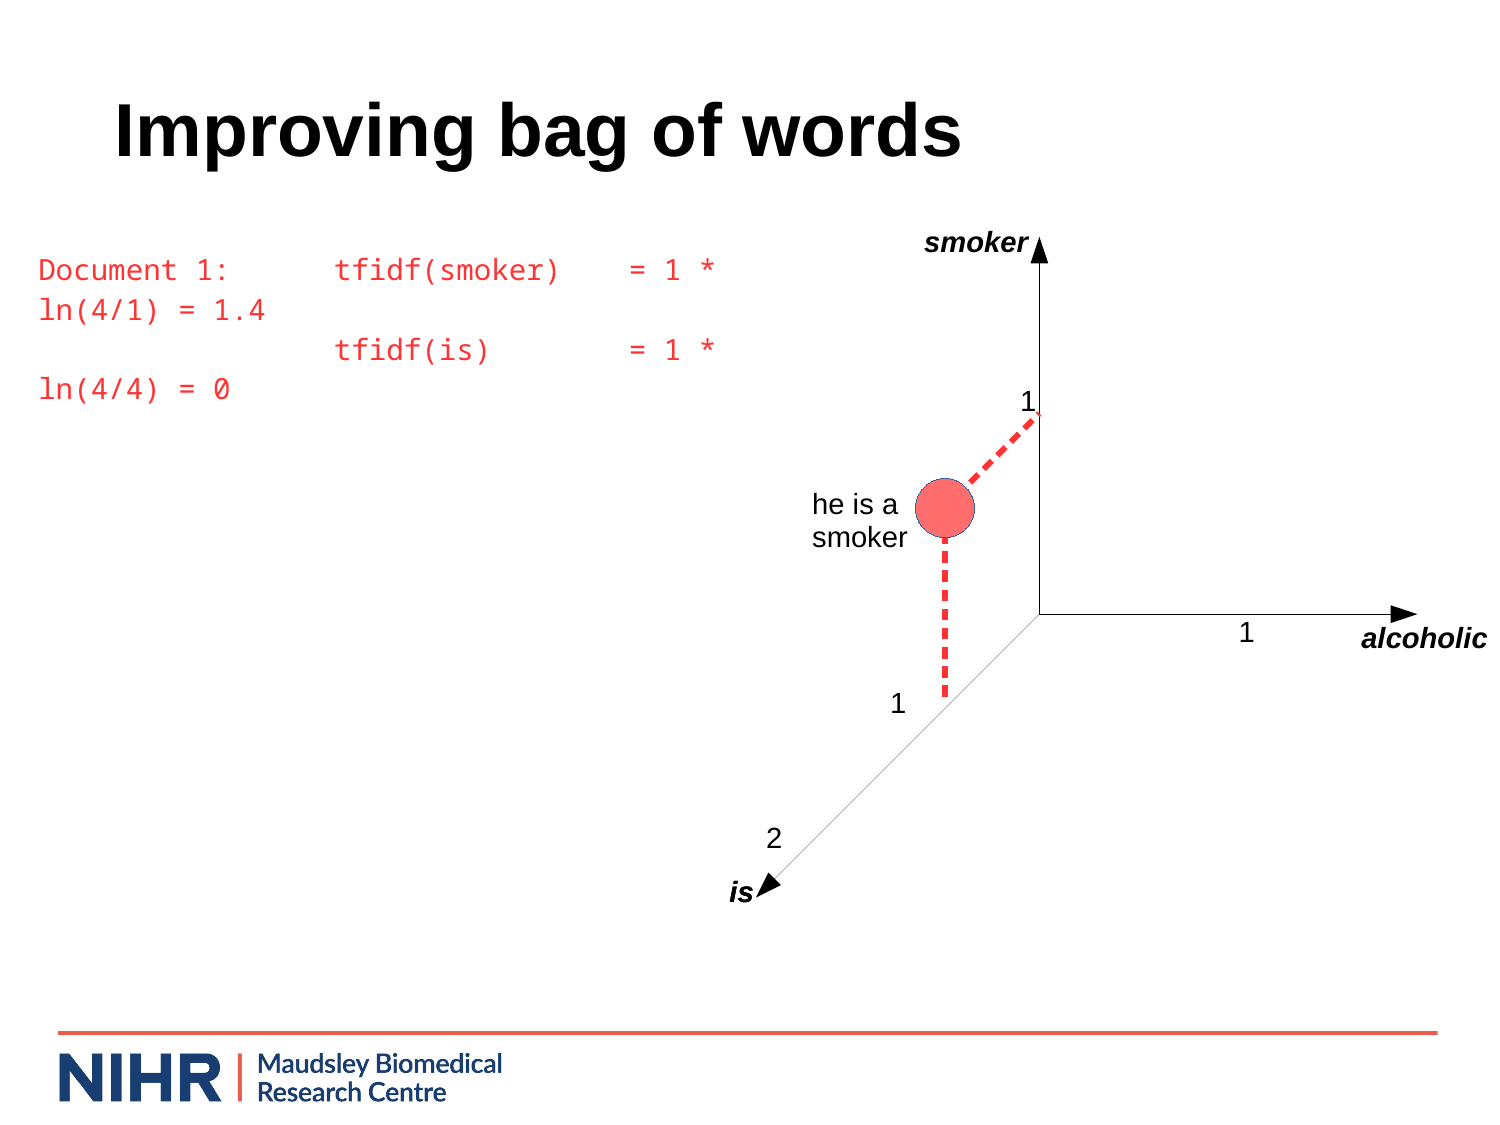

Improving bag of words
smoker
Document 1:		tfidf(smoker)	= 1 * ln(4/1) = 1.4
				tfidf(is)		= 1 * ln(4/4) = 0
1
he is a
smoker
1
alcoholic
1
2
is
is